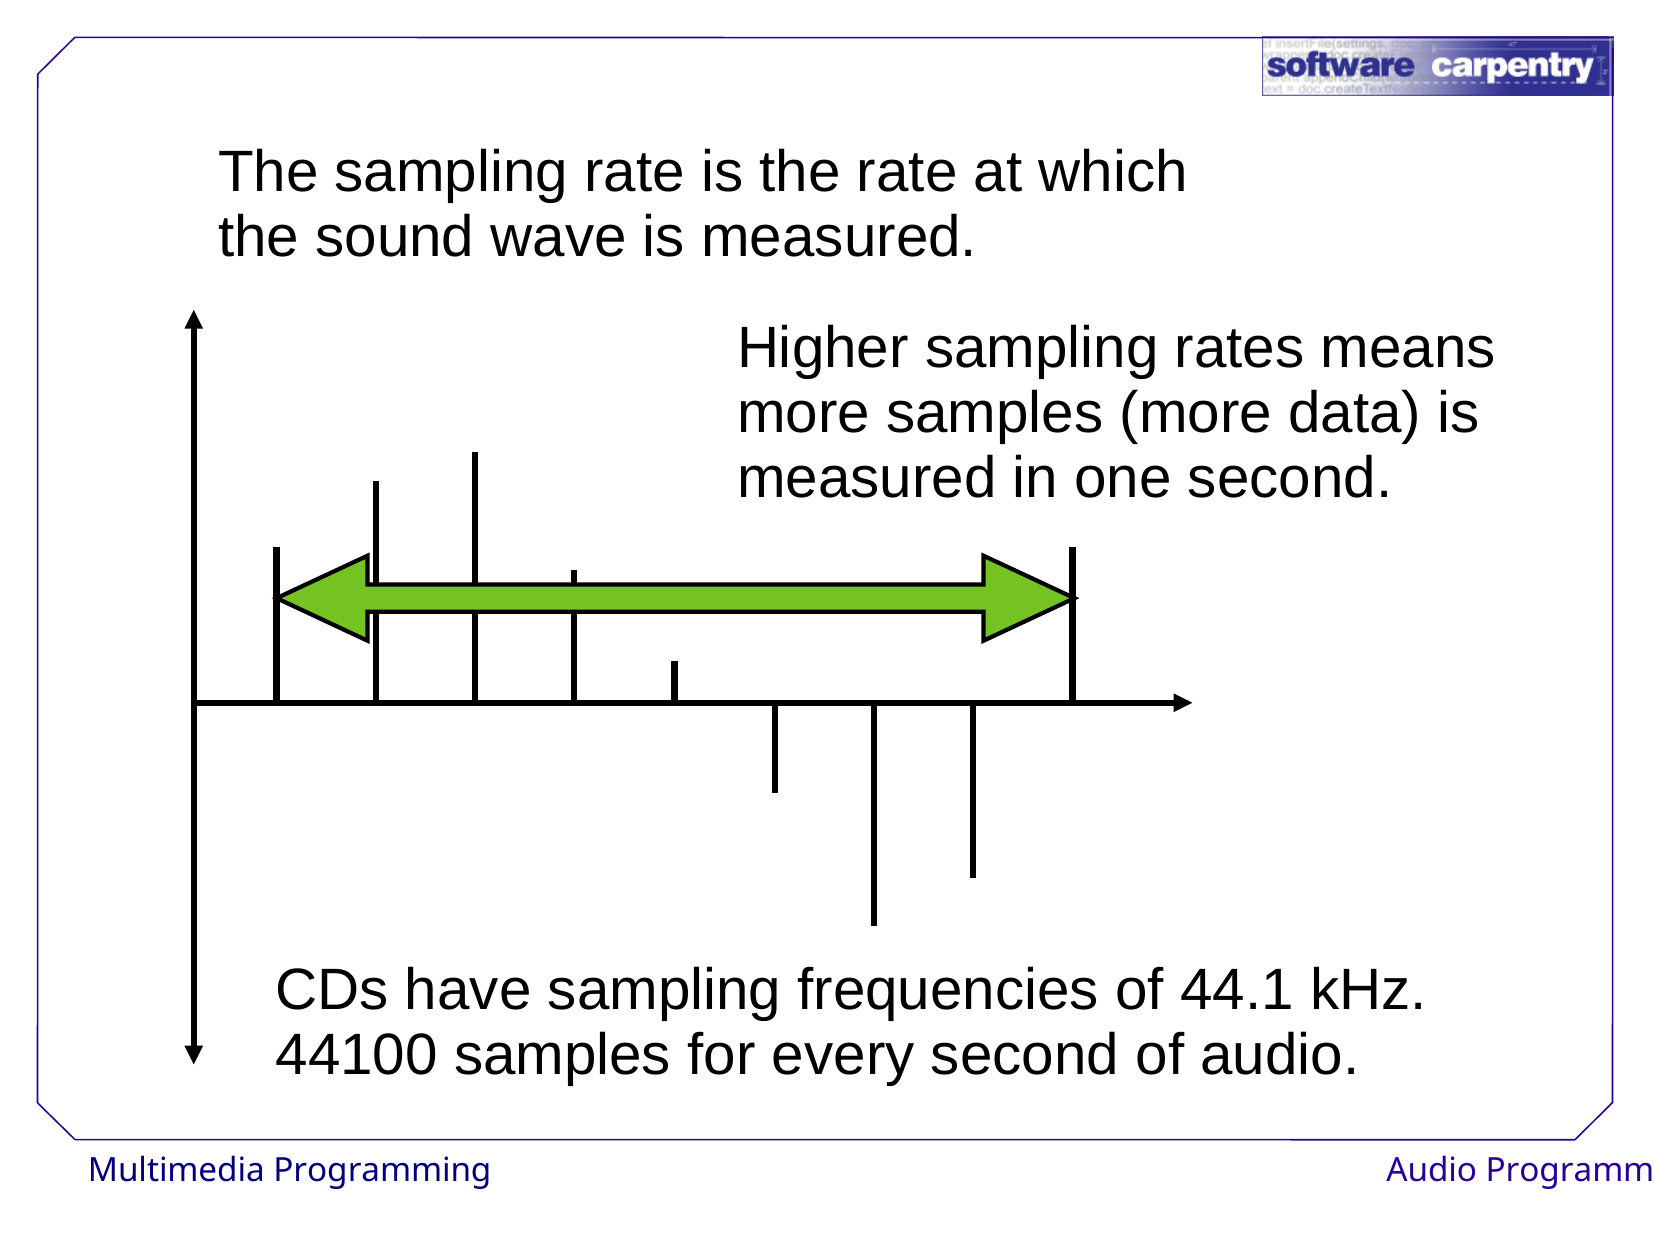

The sampling rate is the rate at which the sound wave is measured.
Higher sampling rates means more samples (more data) is measured in one second.
CDs have sampling frequencies of 44.1 kHz. 44100 samples for every second of audio.